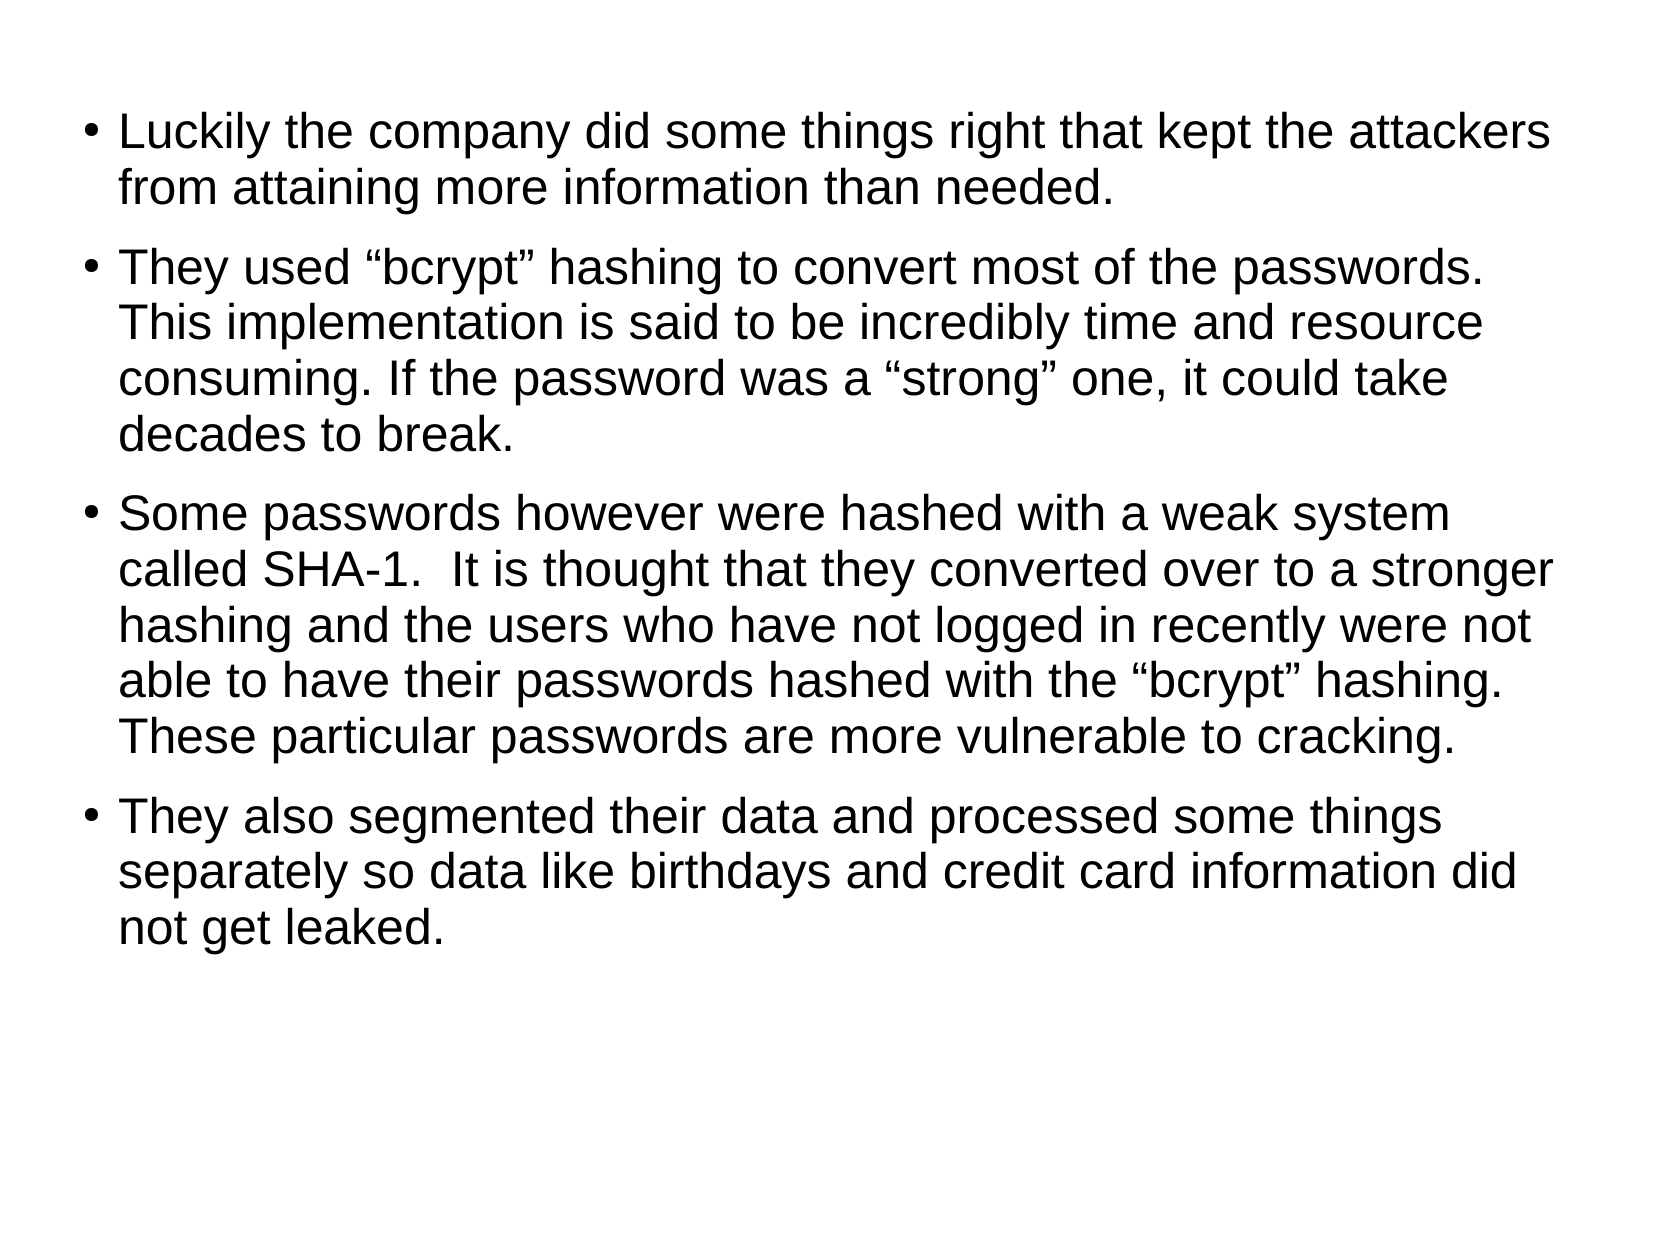

# Luckily the company did some things right that kept the attackers from attaining more information than needed.
They used “bcrypt” hashing to convert most of the passwords. This implementation is said to be incredibly time and resource consuming. If the password was a “strong” one, it could take decades to break.
Some passwords however were hashed with a weak system called SHA-1. It is thought that they converted over to a stronger hashing and the users who have not logged in recently were not able to have their passwords hashed with the “bcrypt” hashing. These particular passwords are more vulnerable to cracking.
They also segmented their data and processed some things separately so data like birthdays and credit card information did not get leaked.